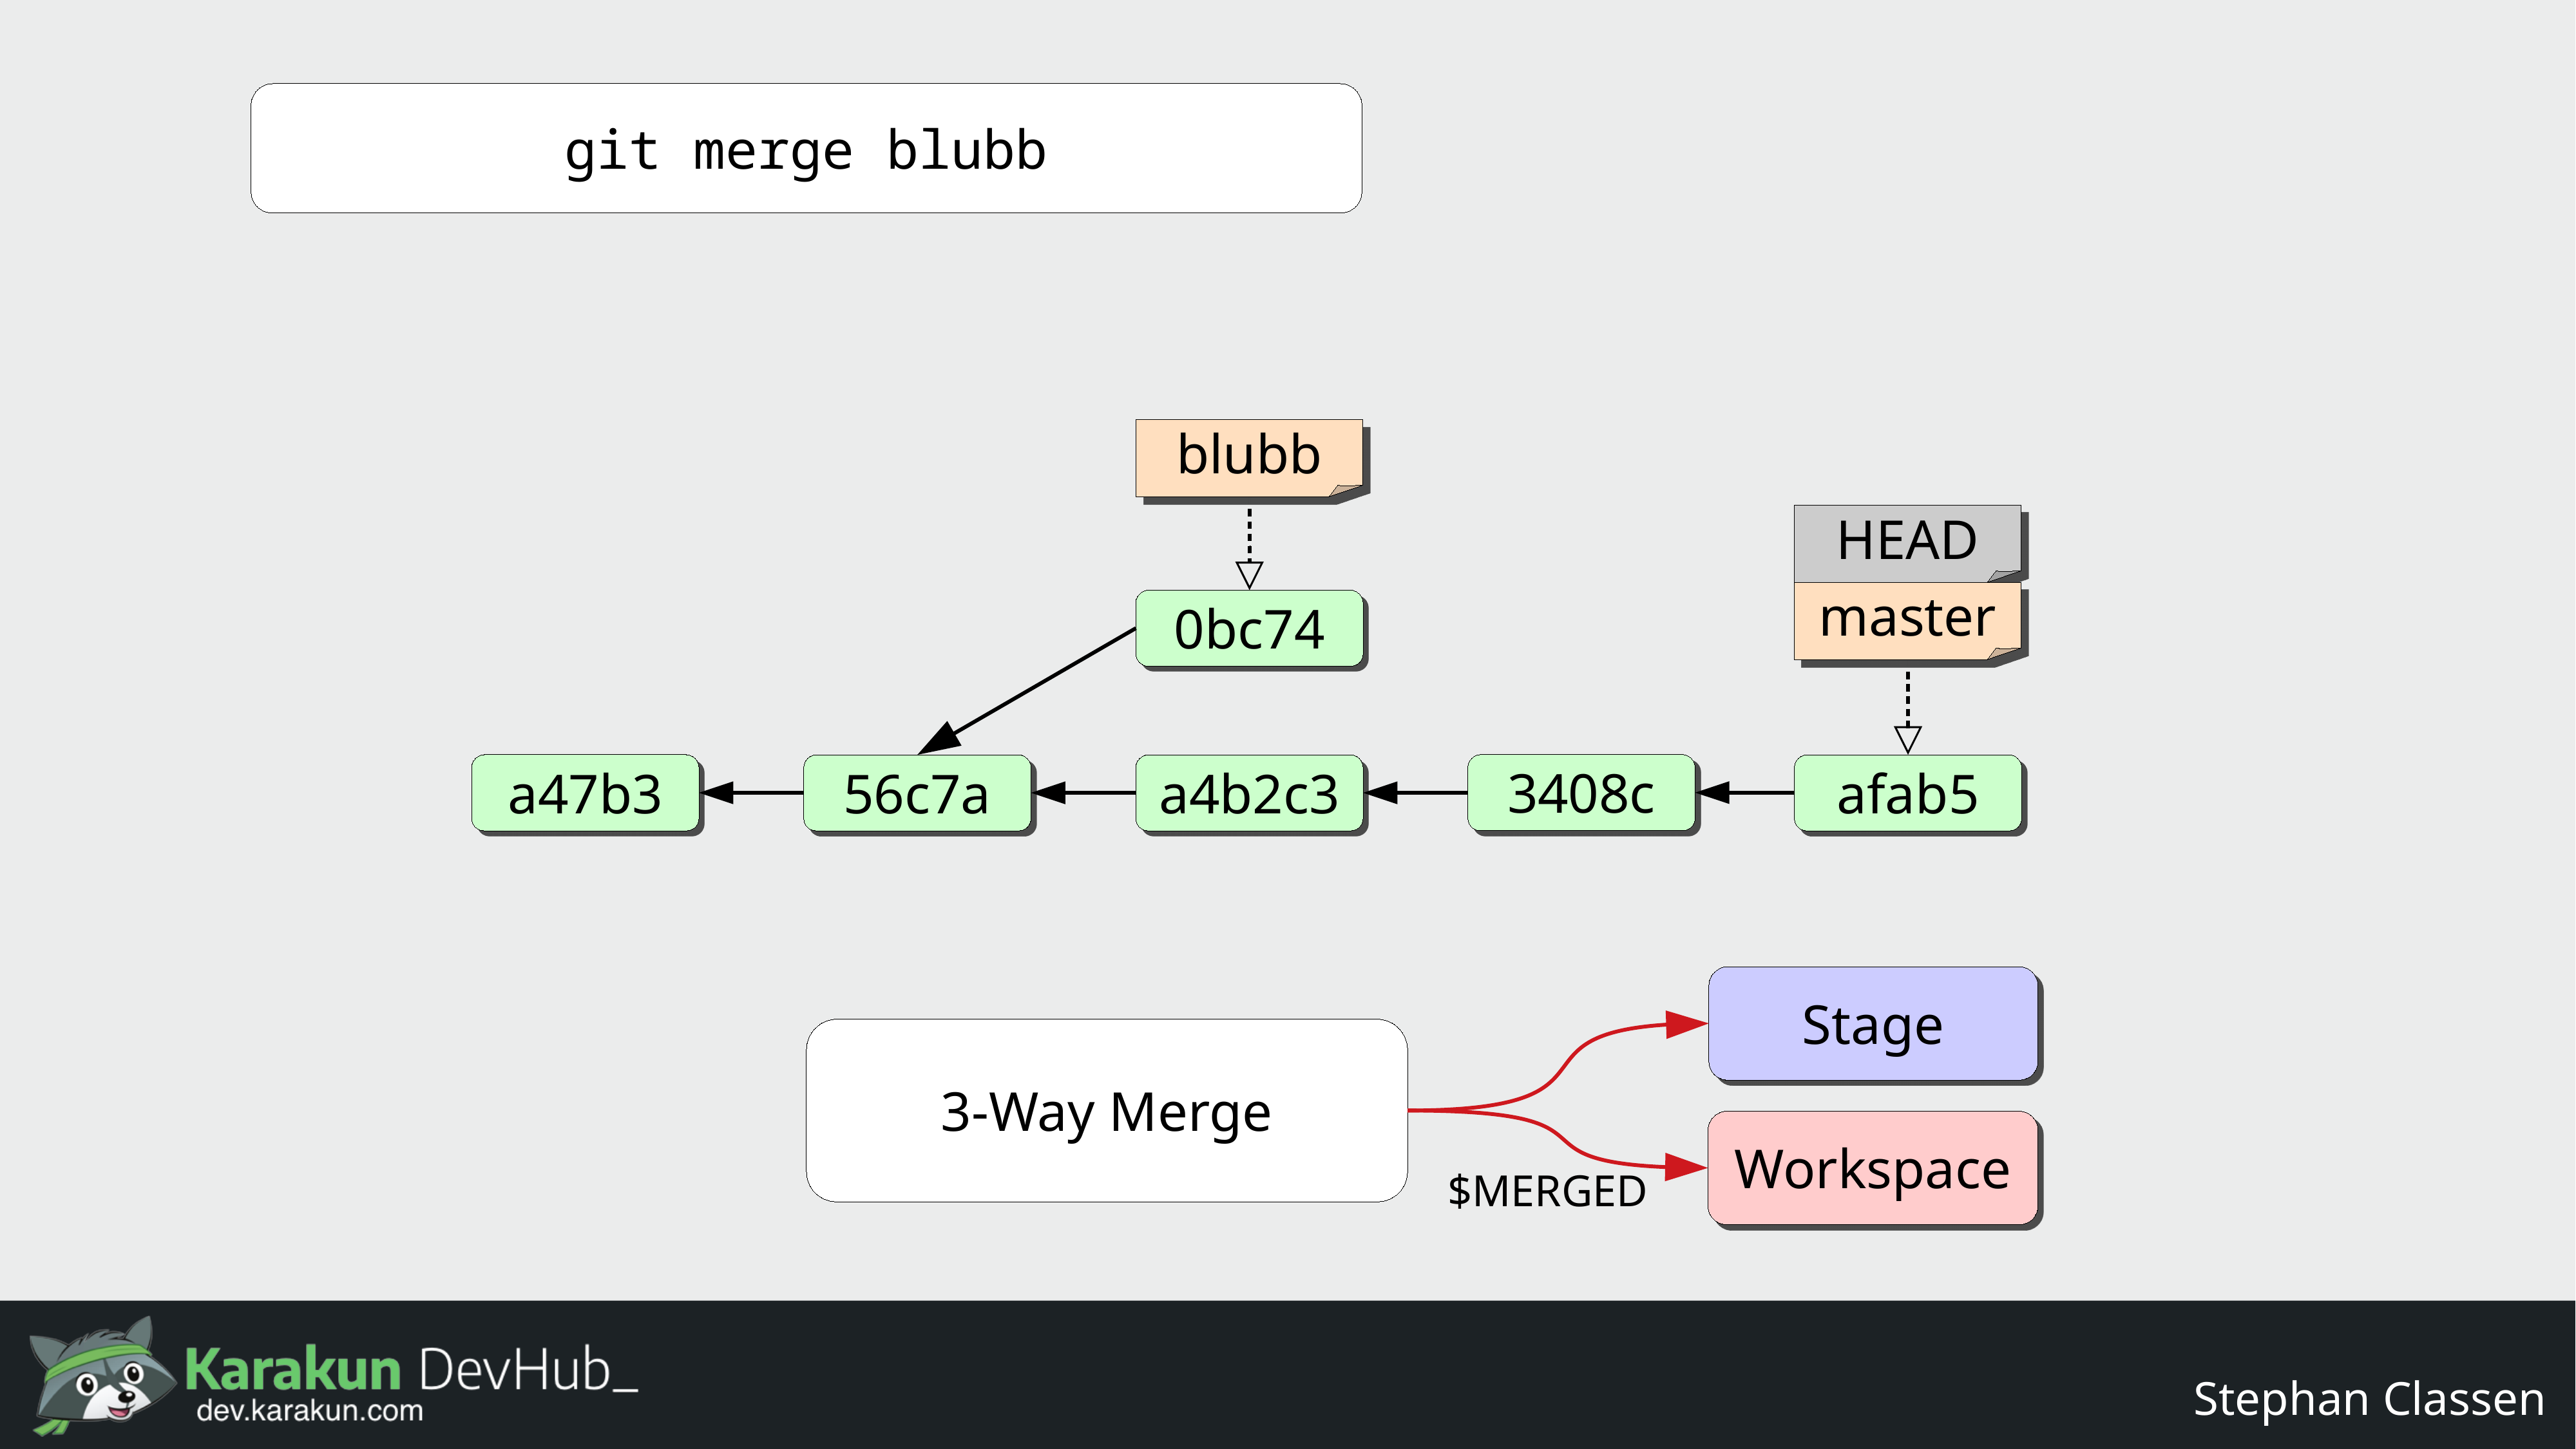

git merge blubb
blubb
HEAD
master
0bc74
3408c
a47b3
56c7a
a4b2c3
afab5
Stage
3-Way Merge
Workspace
$MERGED
Stephan Classen
ddddd